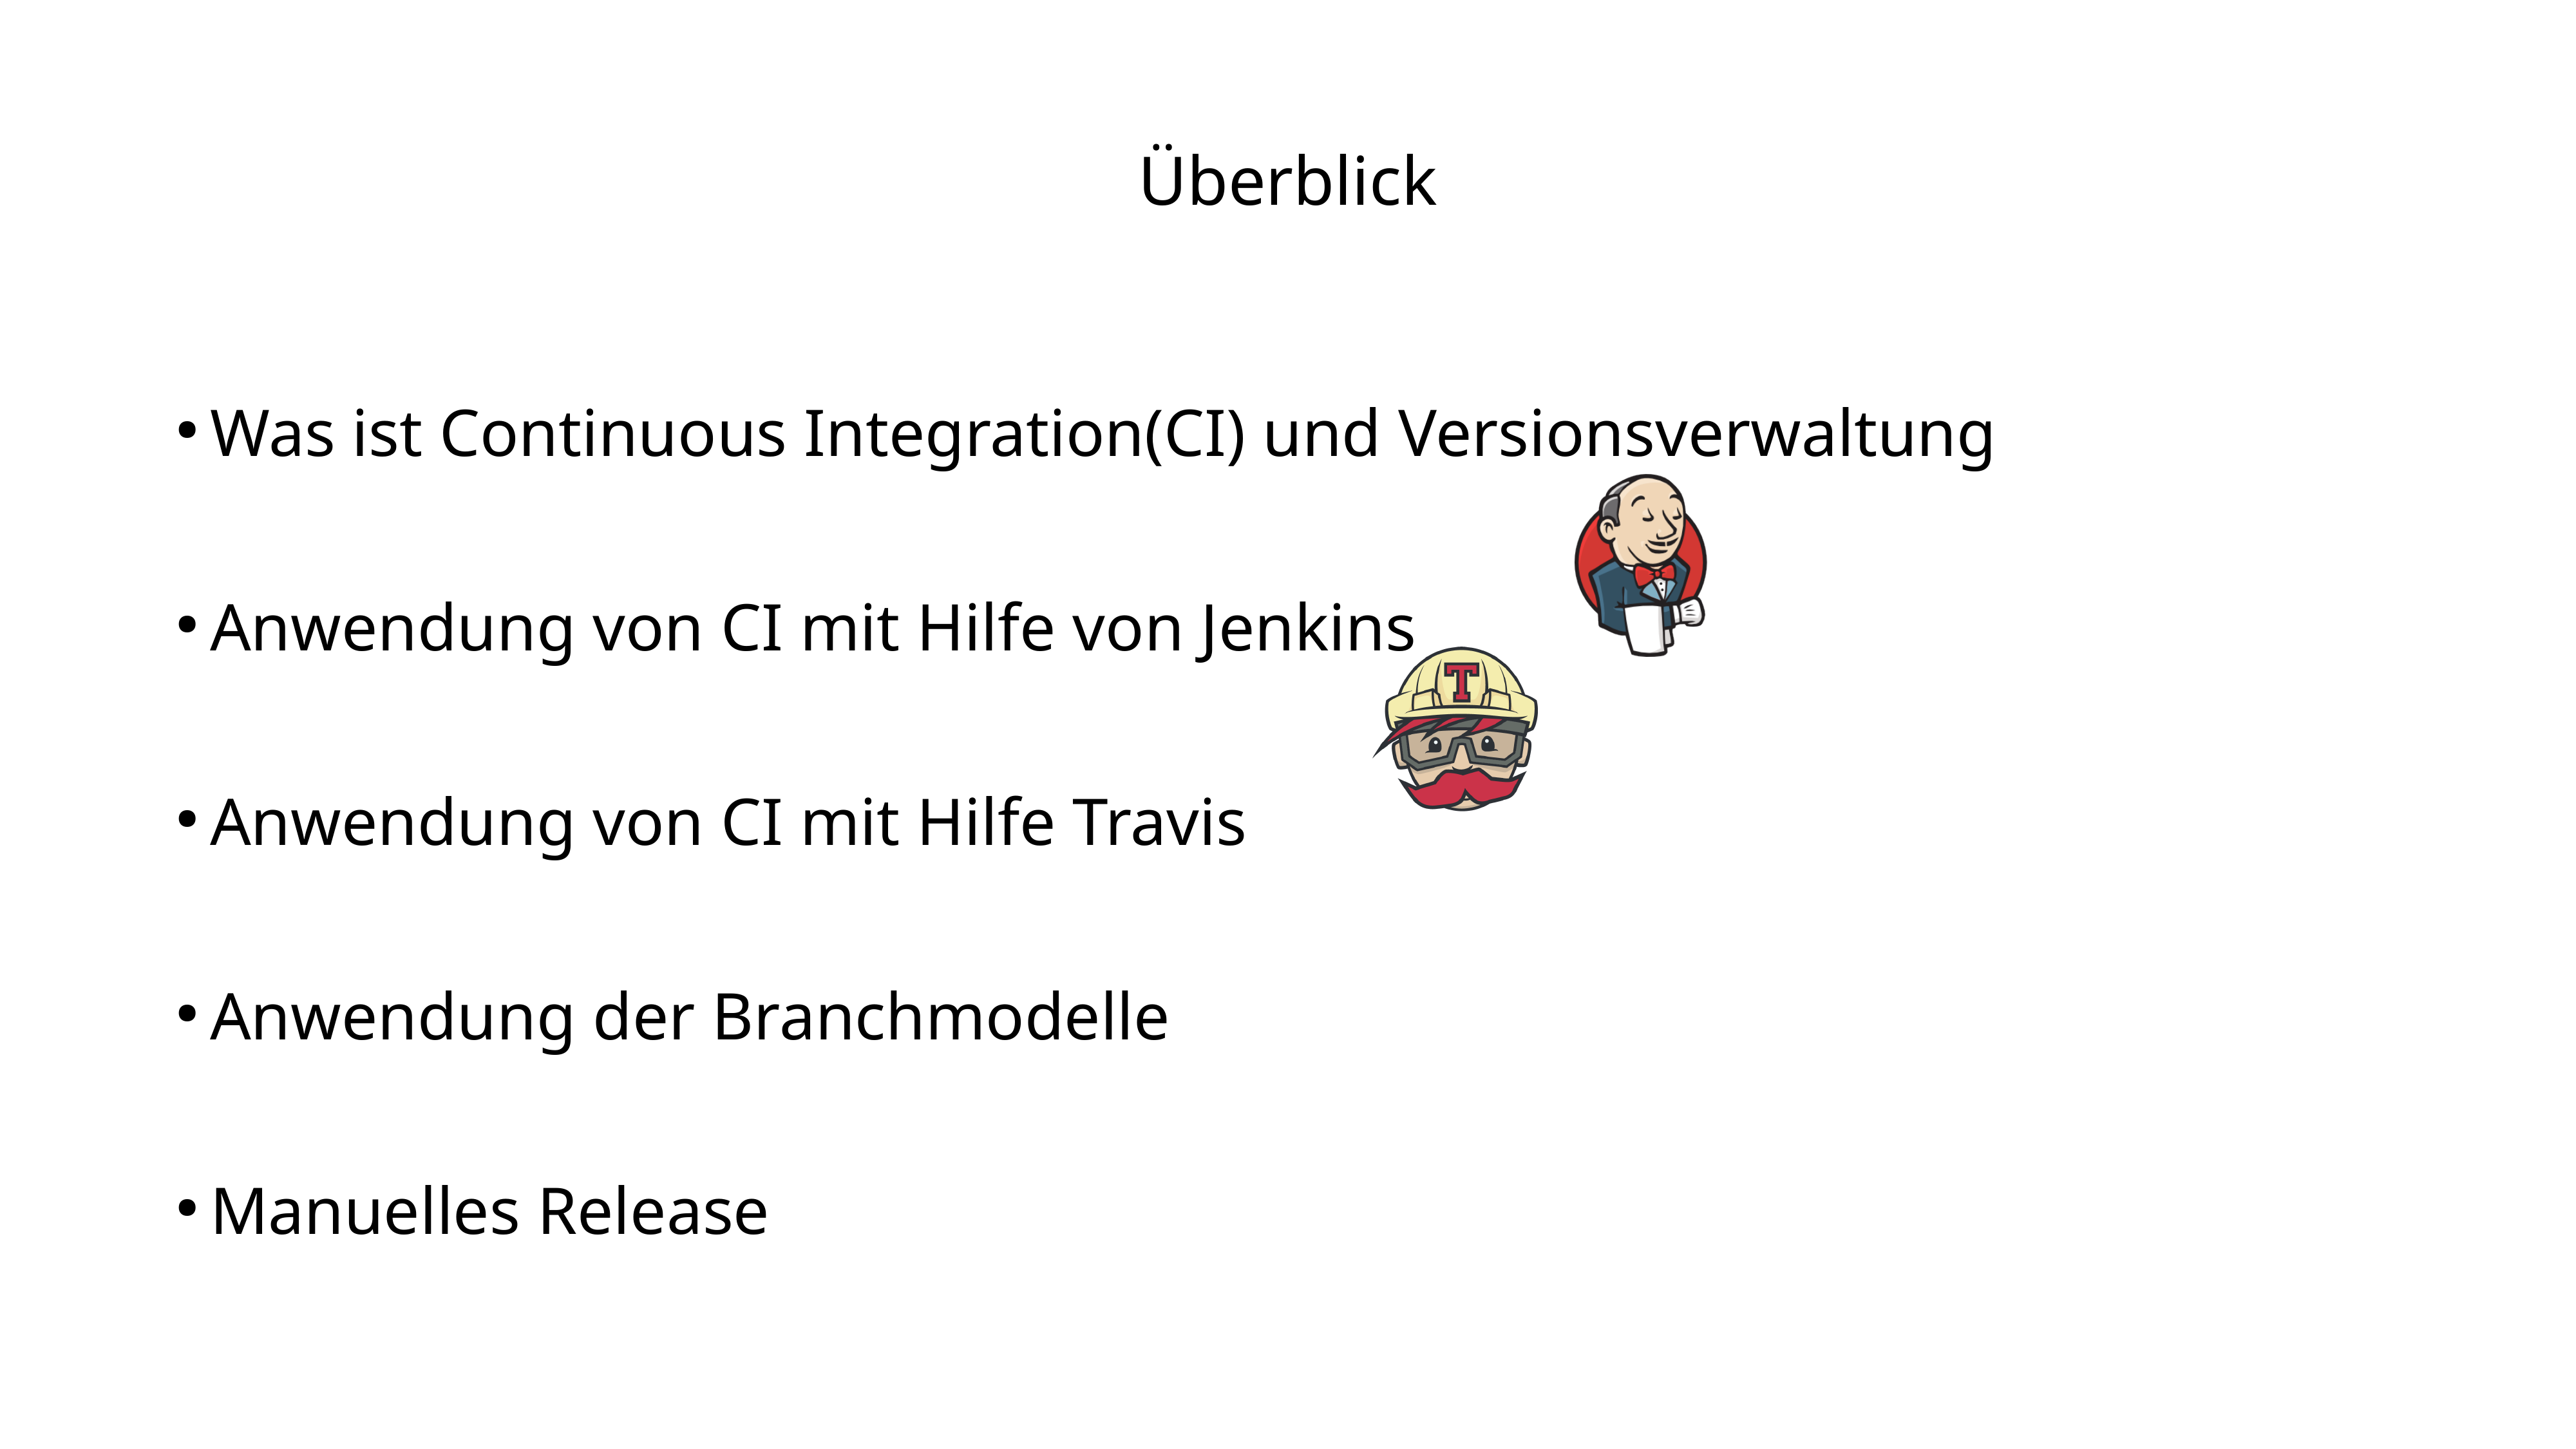

# Überblick
Was ist Continuous Integration(CI) und Versionsverwaltung
Anwendung von CI mit Hilfe von Jenkins
Anwendung von CI mit Hilfe Travis
Anwendung der Branchmodelle
Manuelles Release